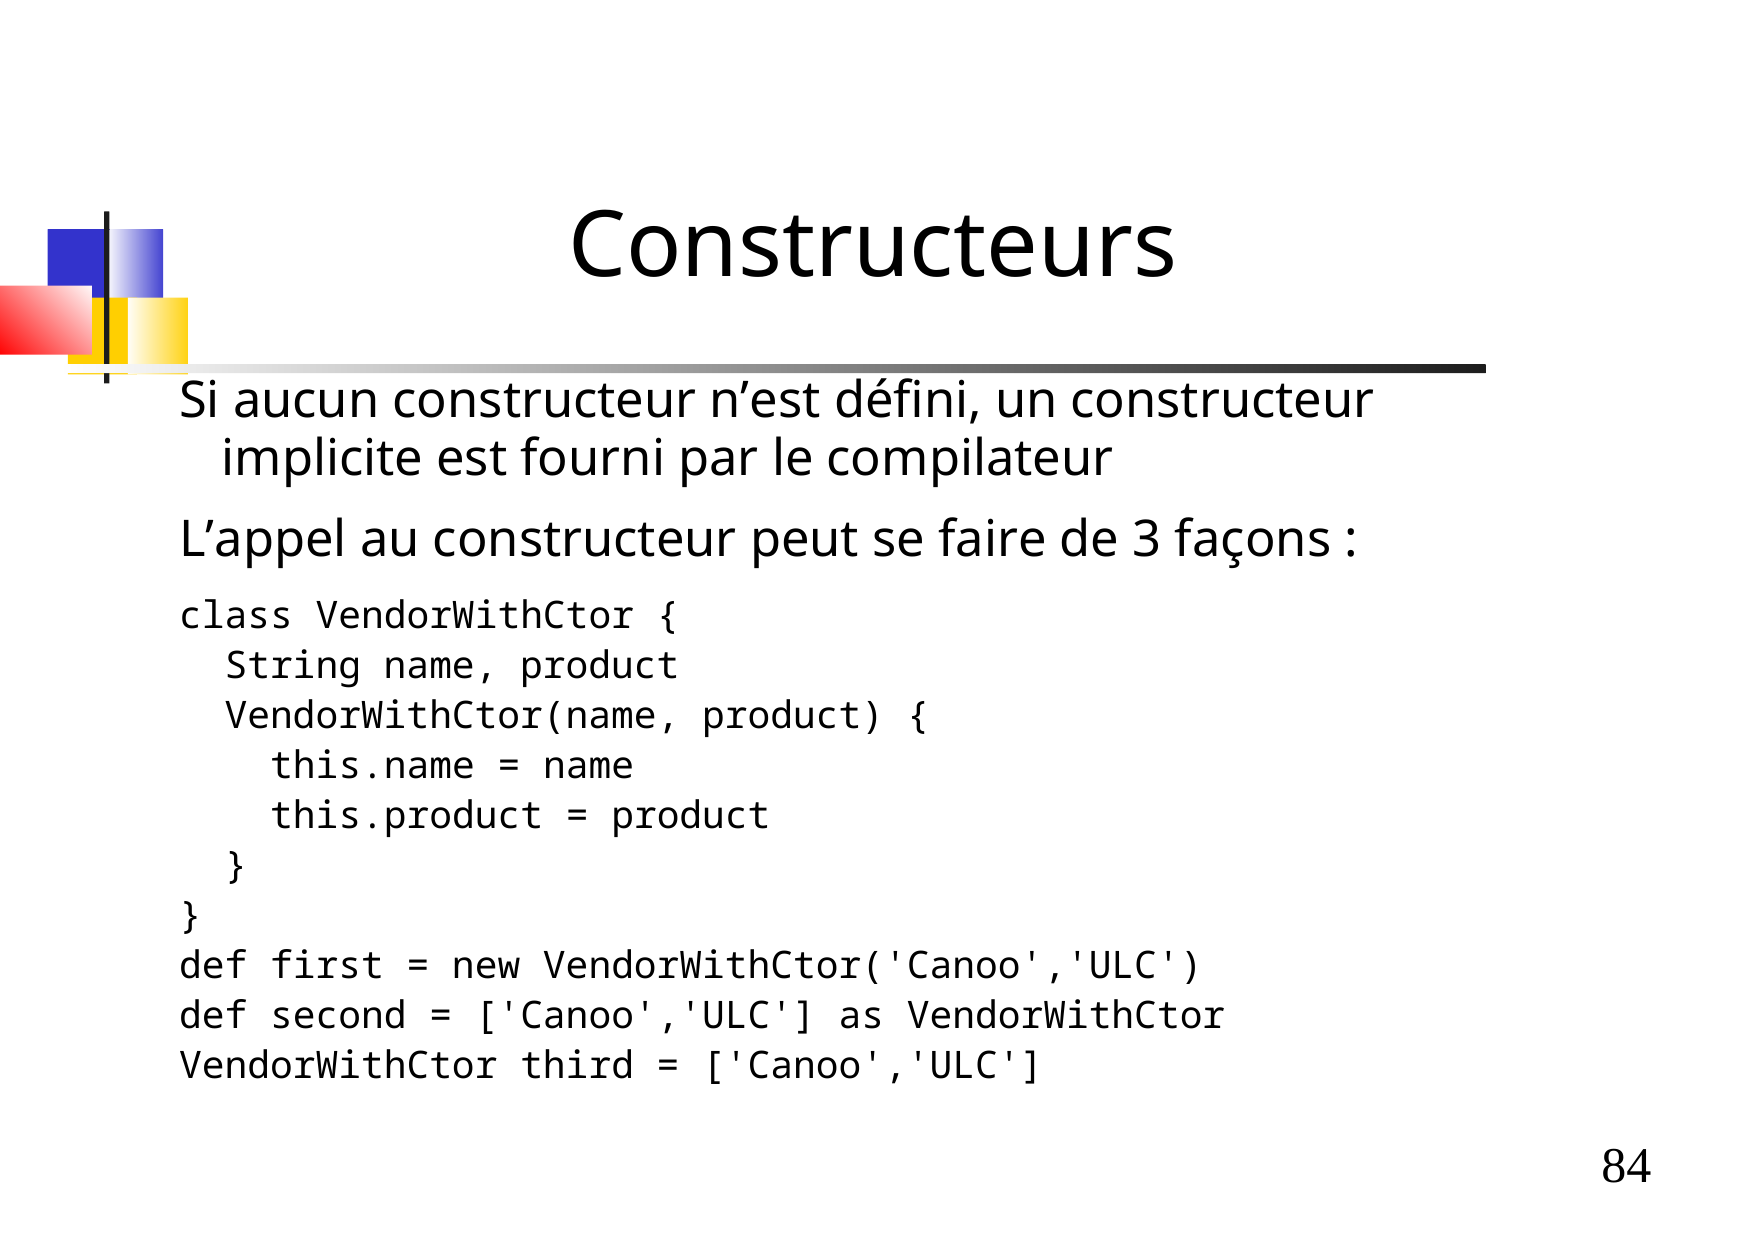

# Constructeurs
Si aucun constructeur n’est défini, un constructeur implicite est fourni par le compilateur
L’appel au constructeur peut se faire de 3 façons :
class VendorWithCtor {
 String name, product
 VendorWithCtor(name, product) {
 this.name = name
 this.product = product
 }
}
def first = new VendorWithCtor('Canoo','ULC')
def second = ['Canoo','ULC'] as VendorWithCtor
VendorWithCtor third = ['Canoo','ULC']